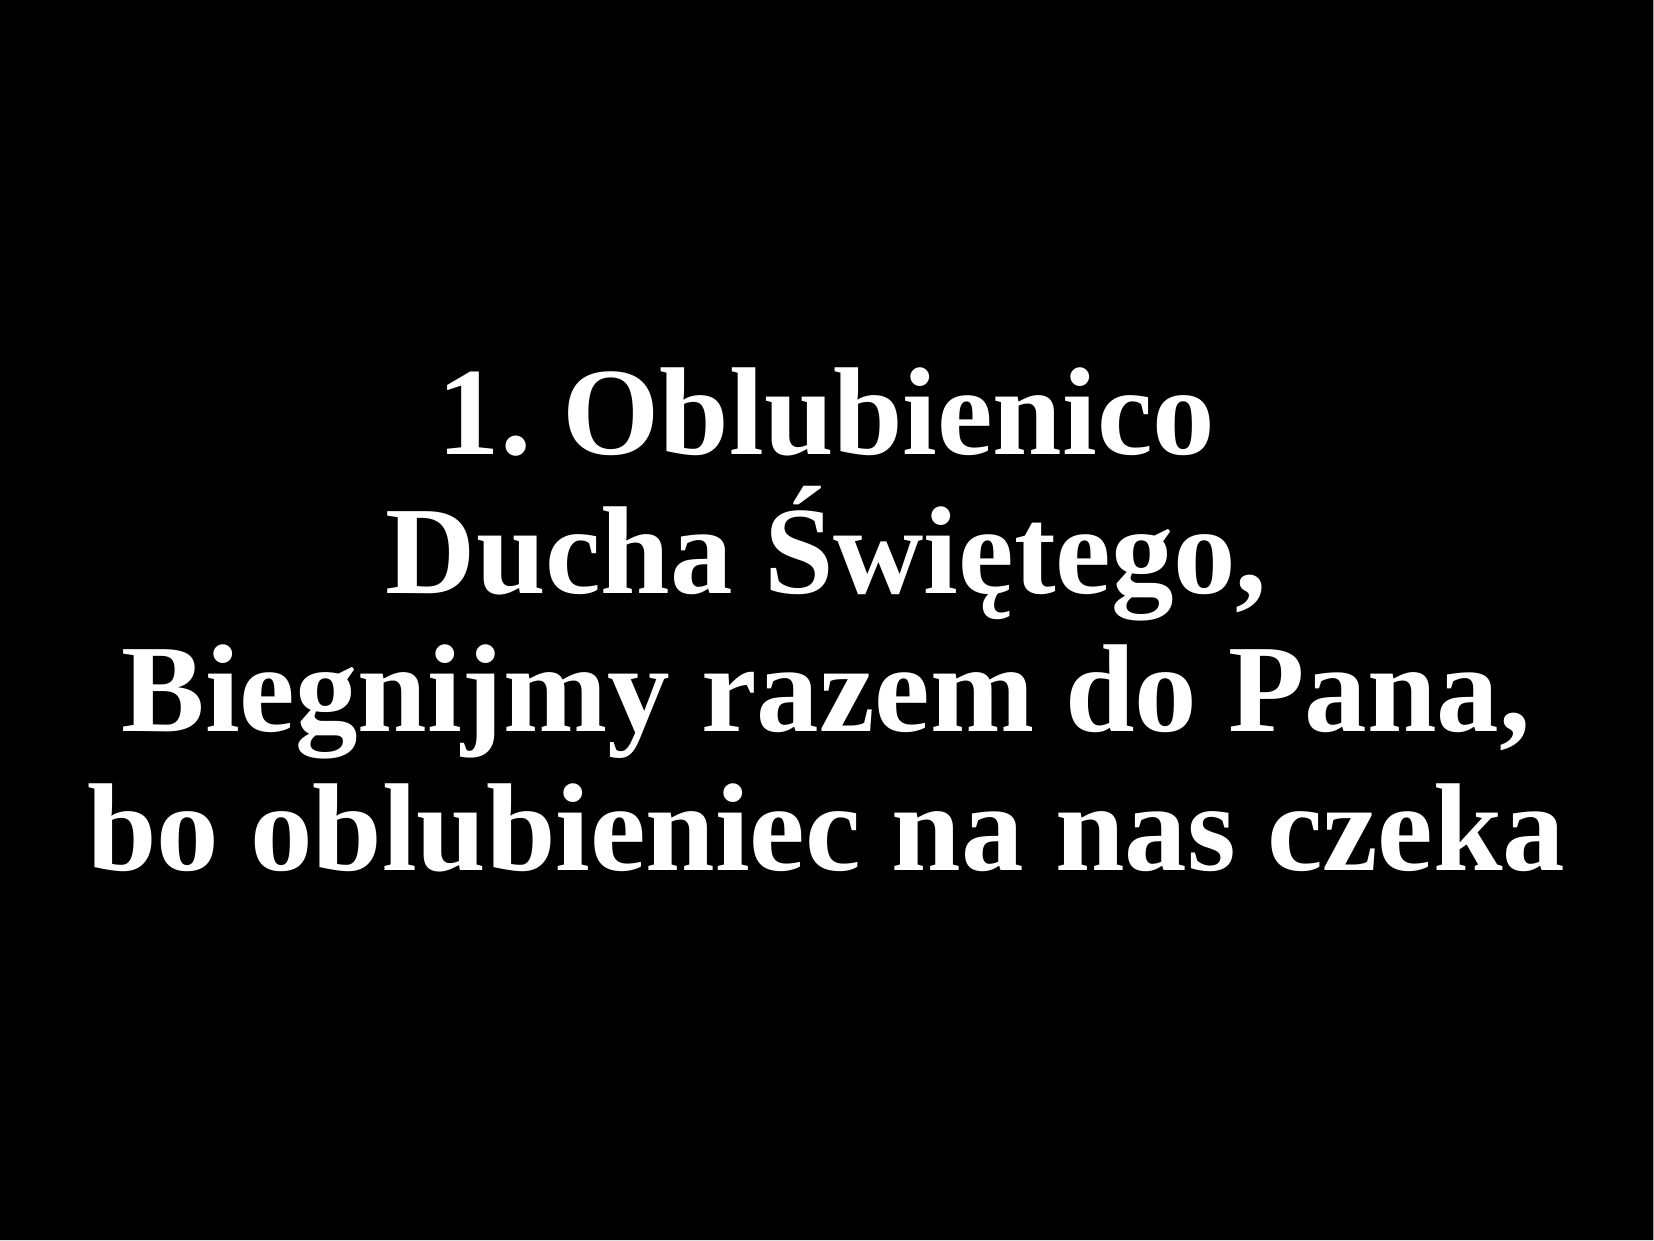

# 1. Oblubienico Ducha Świętego, Biegnijmy razem do Pana, bo oblubieniec na nas czeka